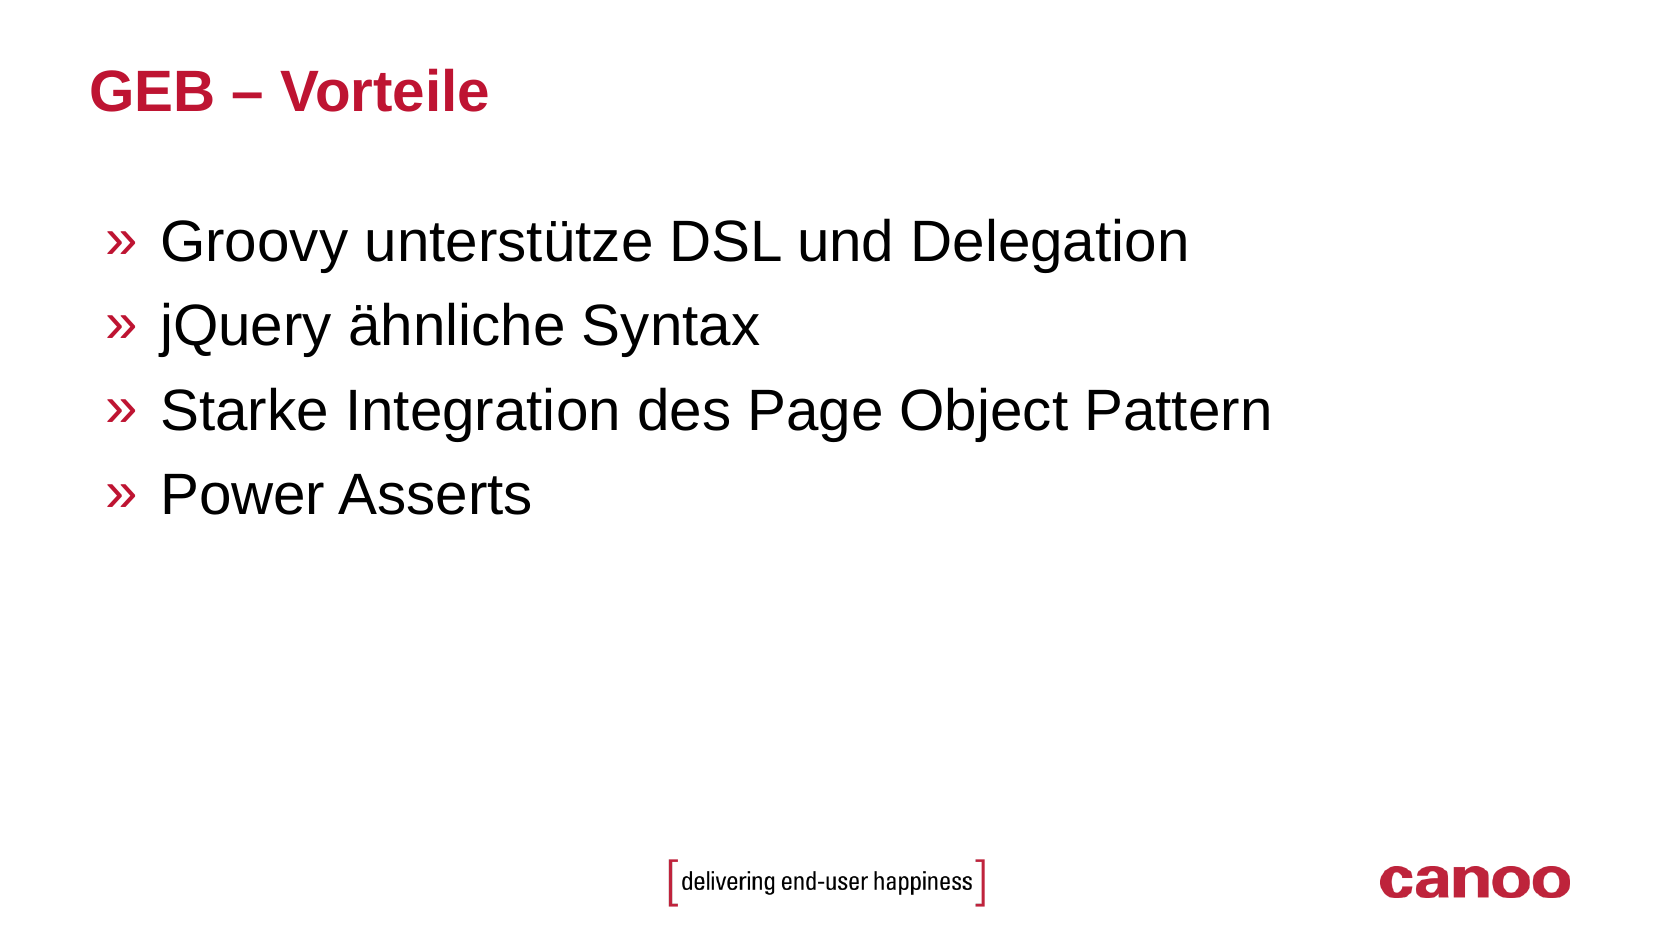

# GEB – Vorteile
Groovy unterstütze DSL und Delegation
jQuery ähnliche Syntax
Starke Integration des Page Object Pattern
Power Asserts